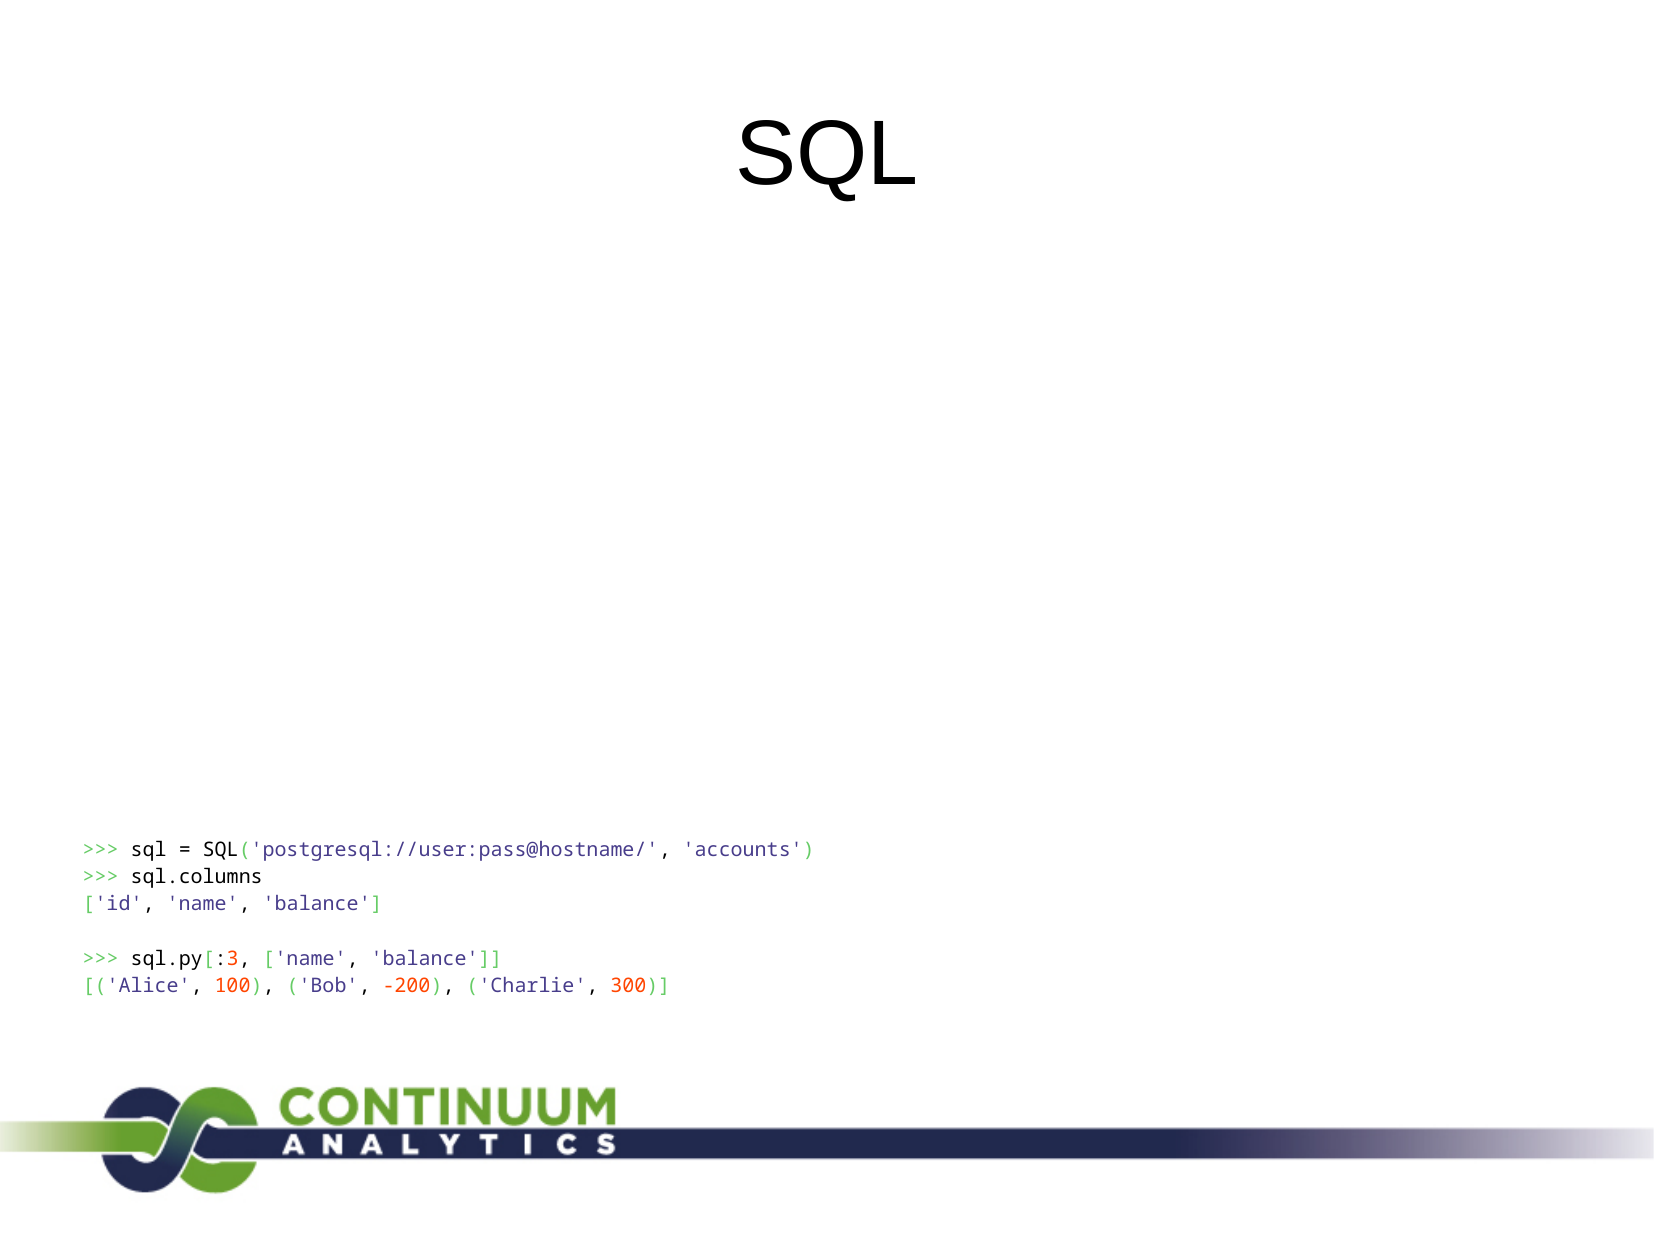

# SQL
>>> sql = SQL('postgresql://user:pass@hostname/', 'accounts')
>>> sql.columns
['id', 'name', 'balance']
>>> sql.py[:3, ['name', 'balance']]
[('Alice', 100), ('Bob', -200), ('Charlie', 300)]